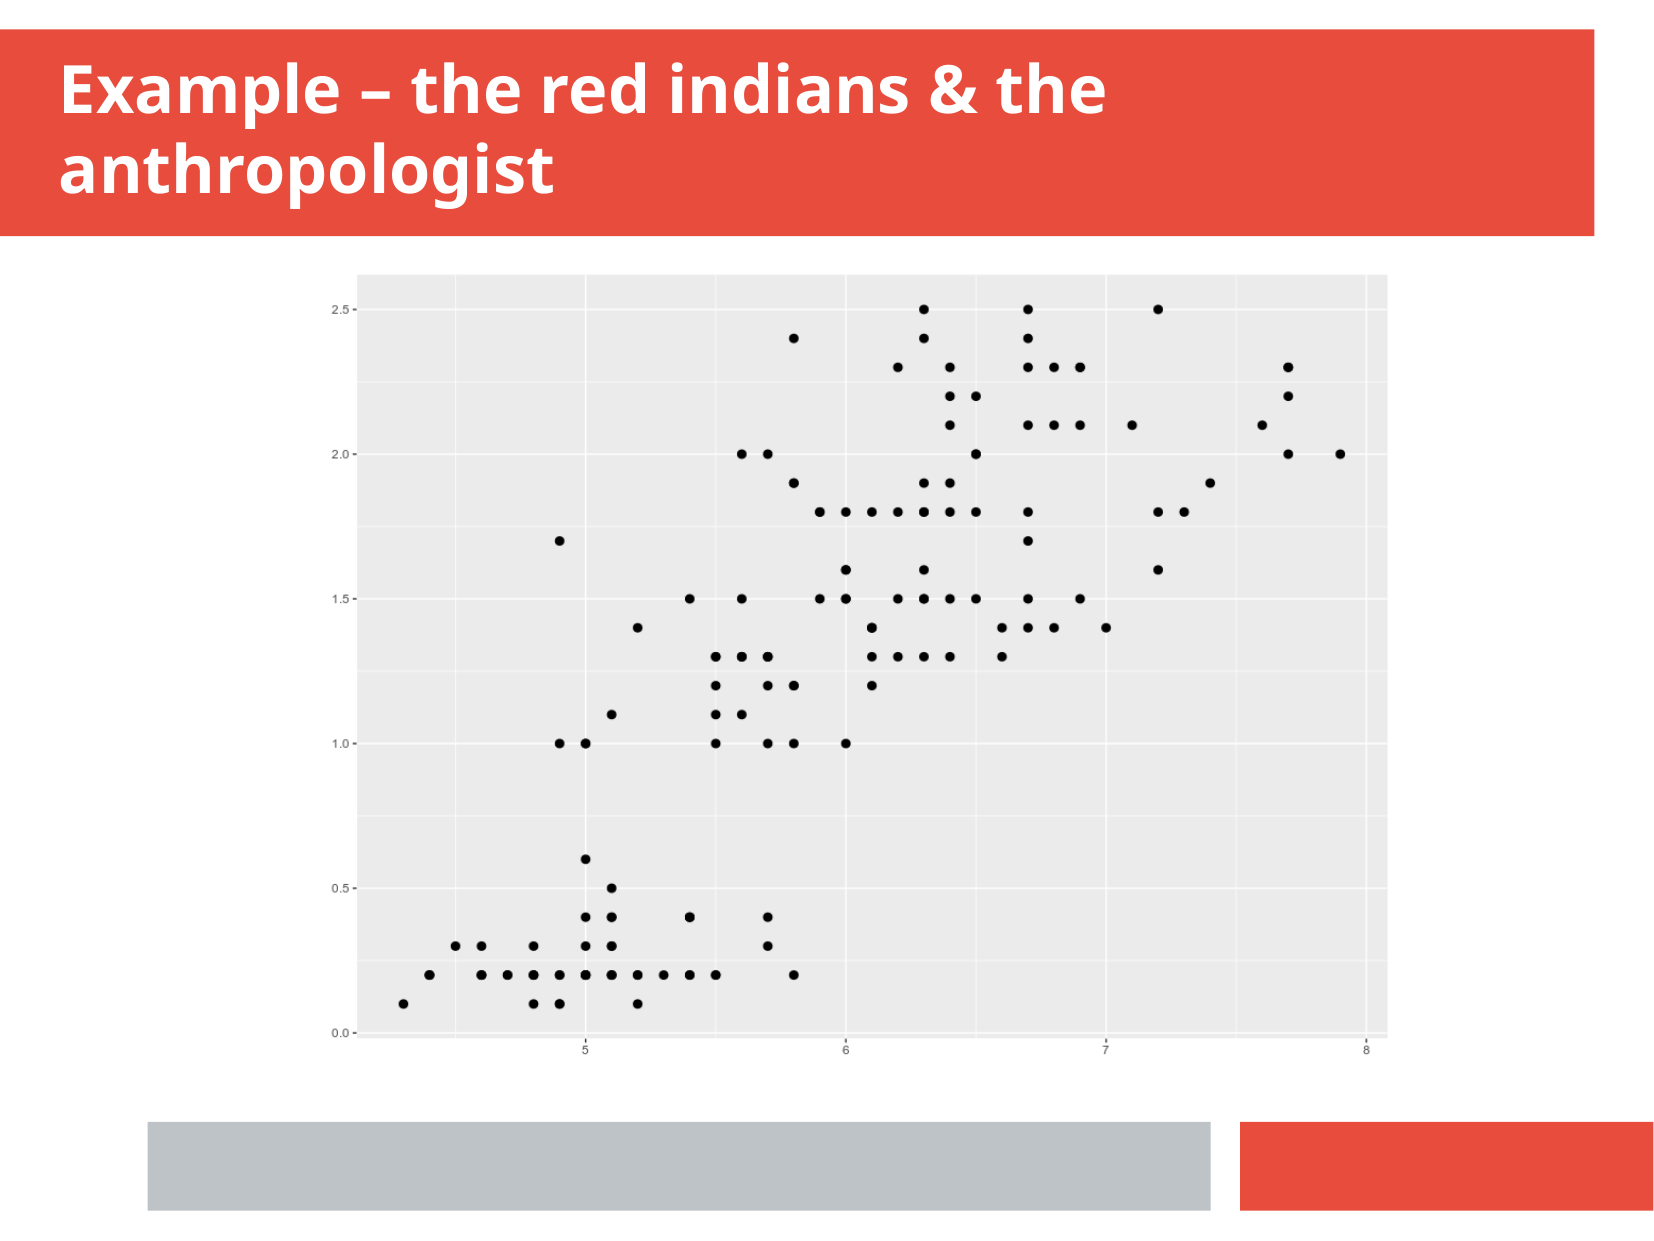

Example – the red indians & the anthropologist